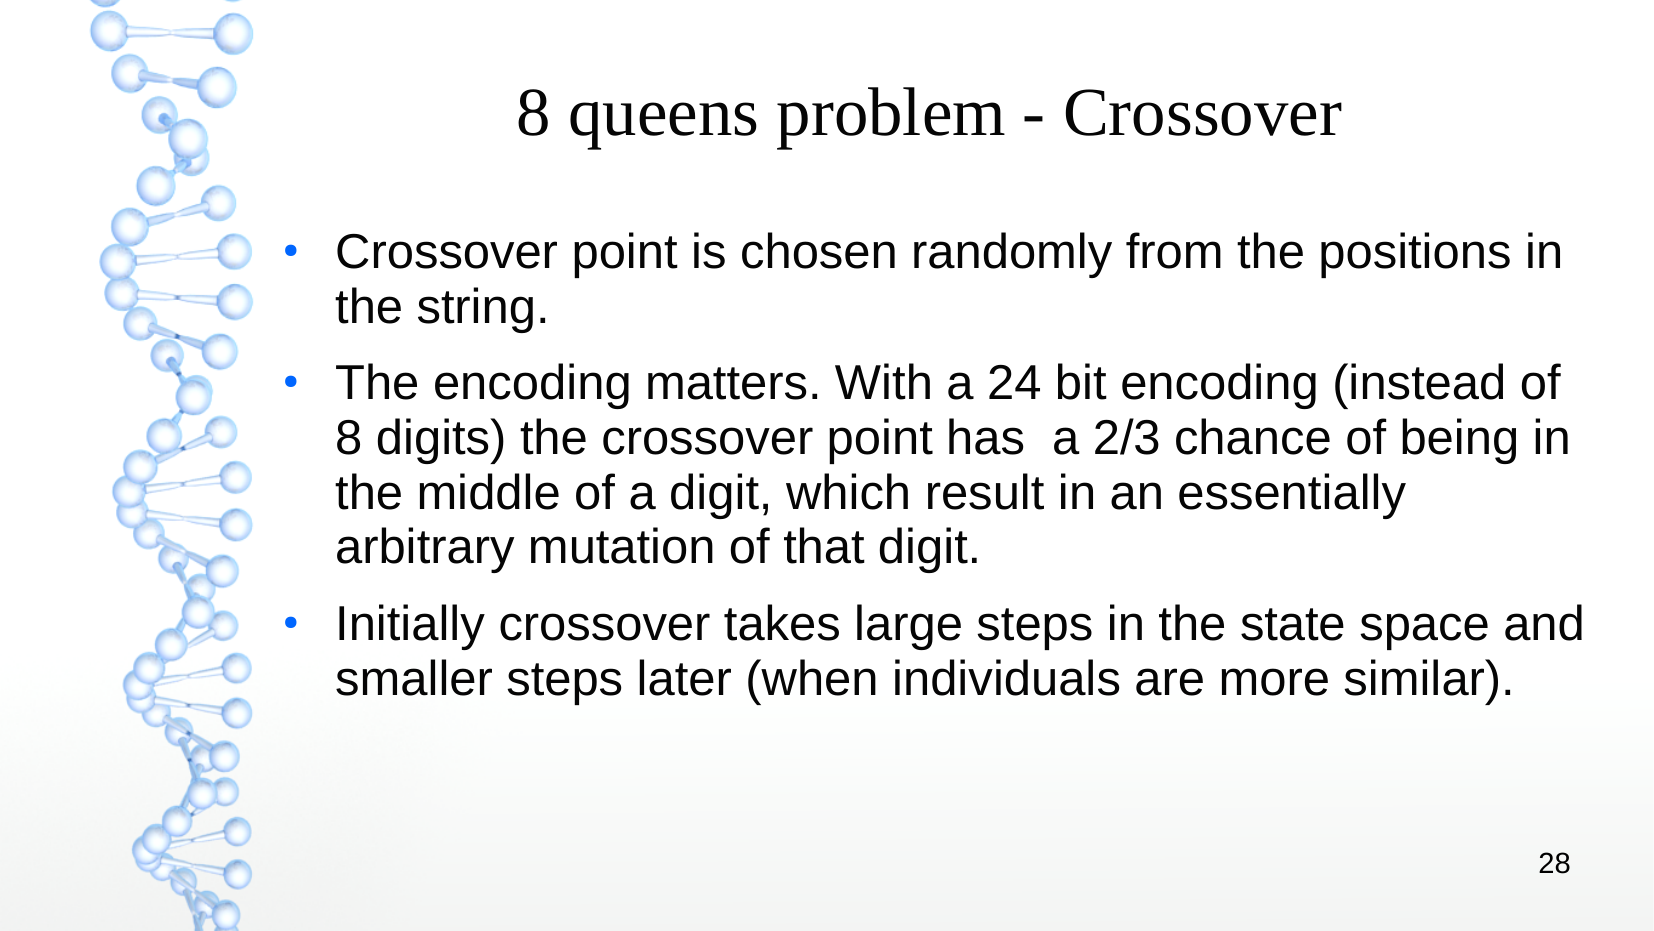

# 8 queens problem - Crossover
Crossover point is chosen randomly from the positions in the string.
The encoding matters. With a 24 bit encoding (instead of 8 digits) the crossover point has a 2/3 chance of being in the middle of a digit, which result in an essentially arbitrary mutation of that digit.
Initially crossover takes large steps in the state space and smaller steps later (when individuals are more similar).
28